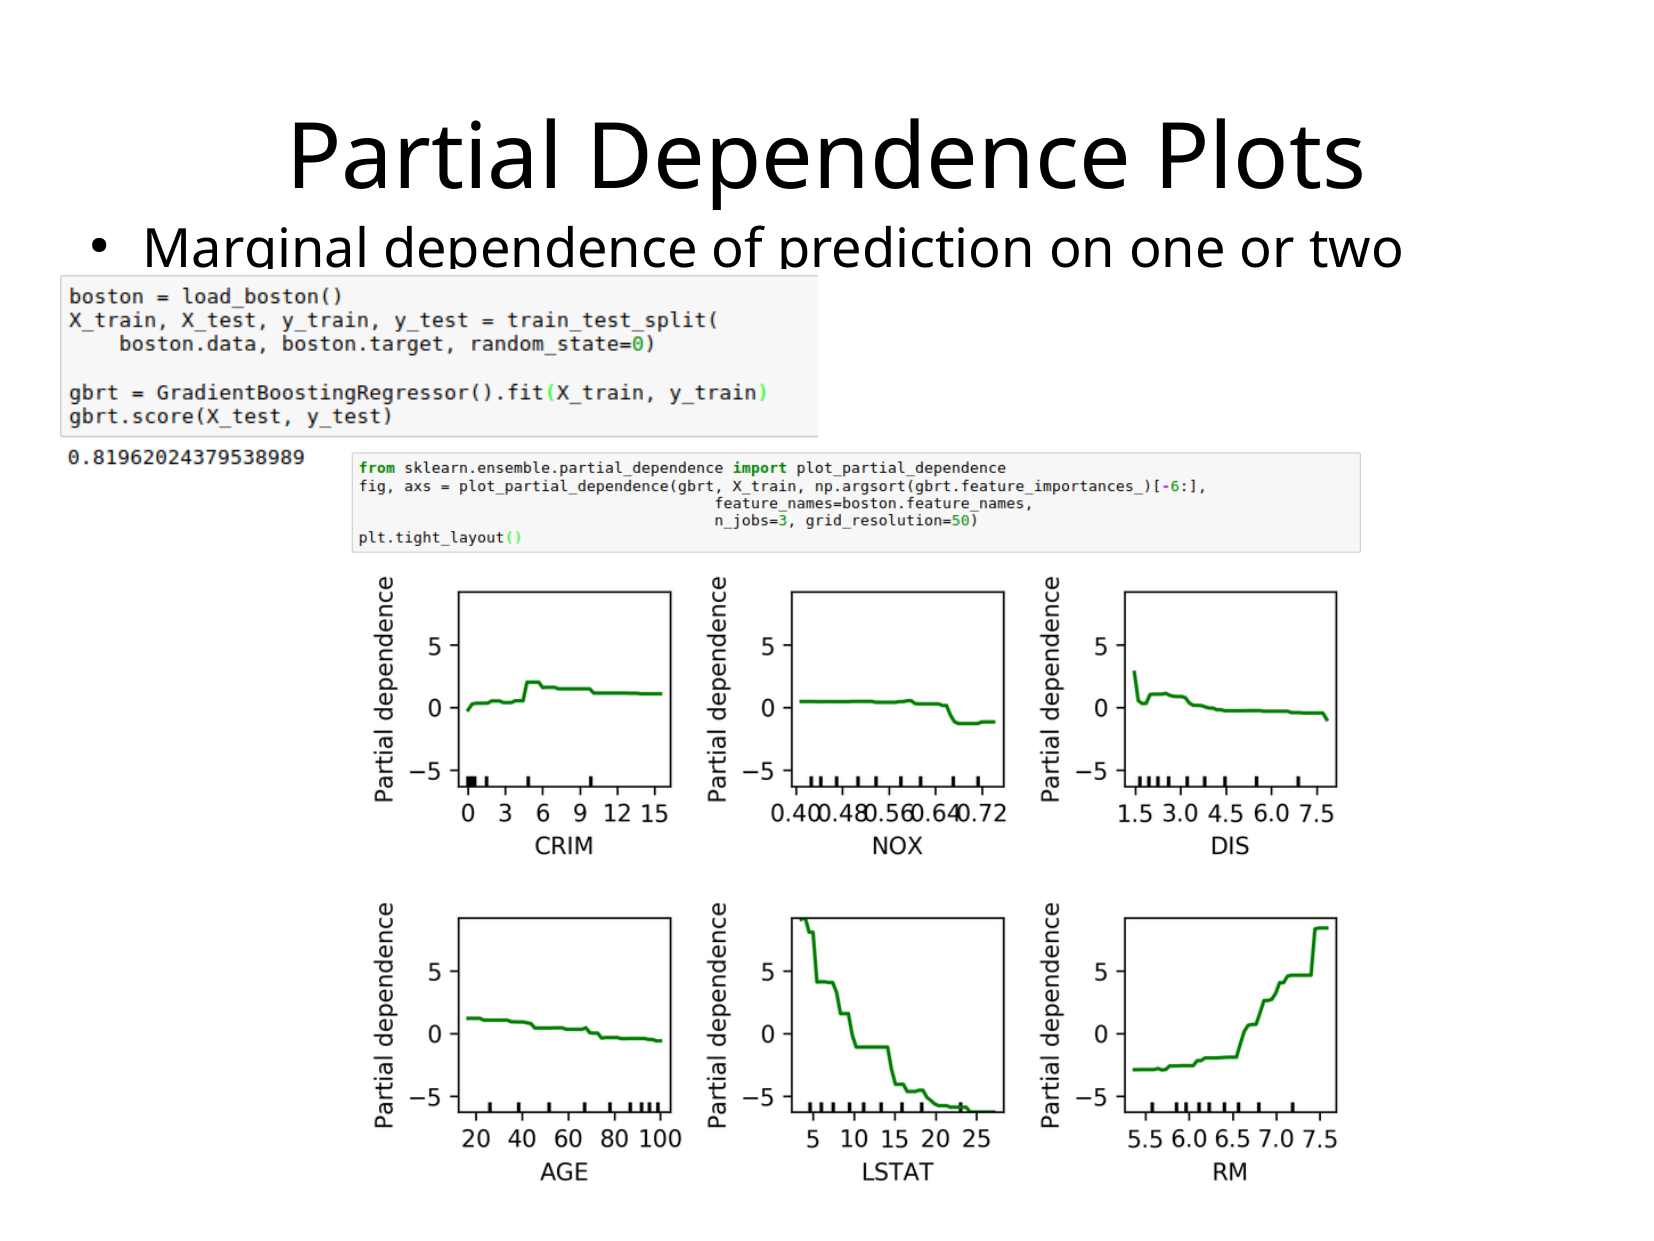

# Partial Dependence Plots
Marginal dependence of prediction on one or two features